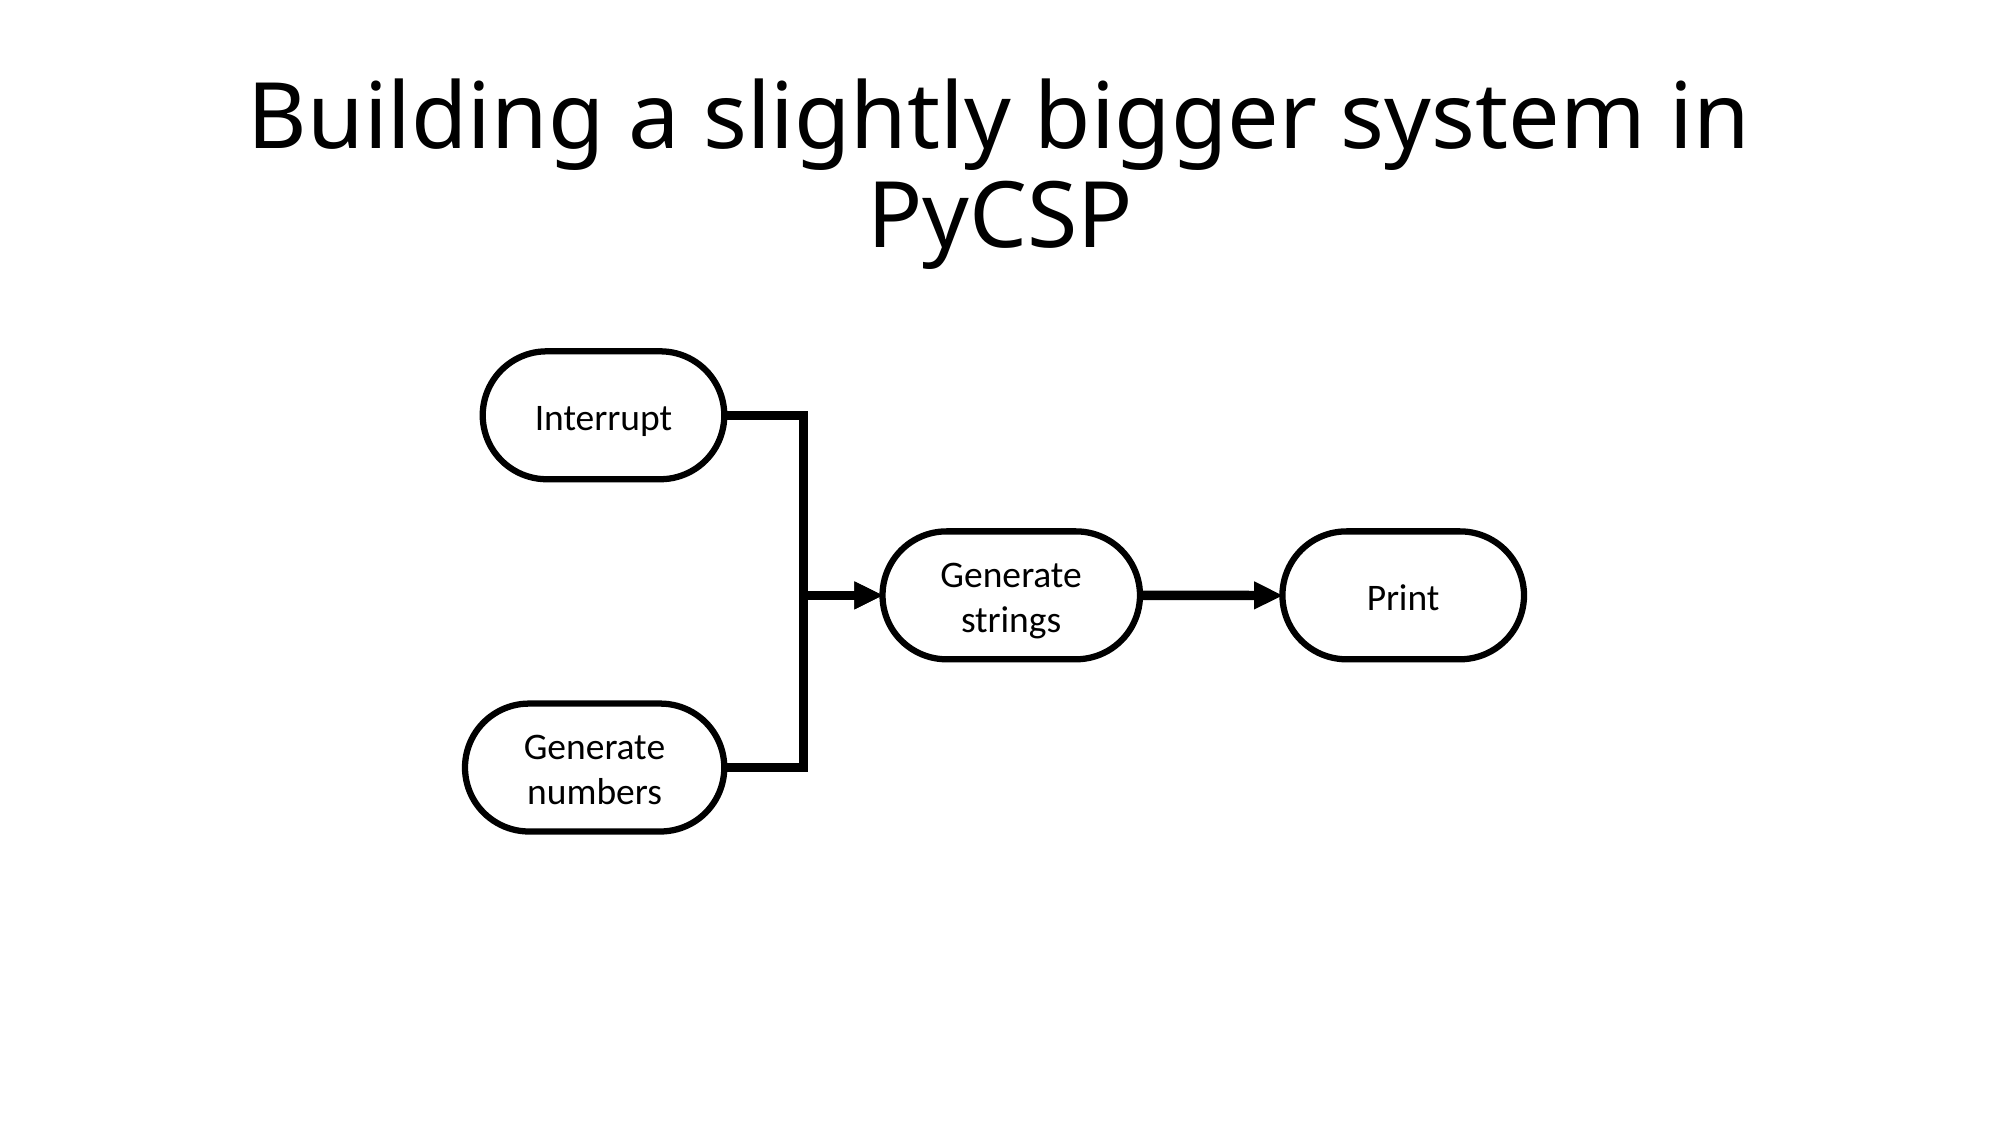

# Building a slightly bigger system in PyCSP
Interrupt
Generate strings
Print
Generate numbers